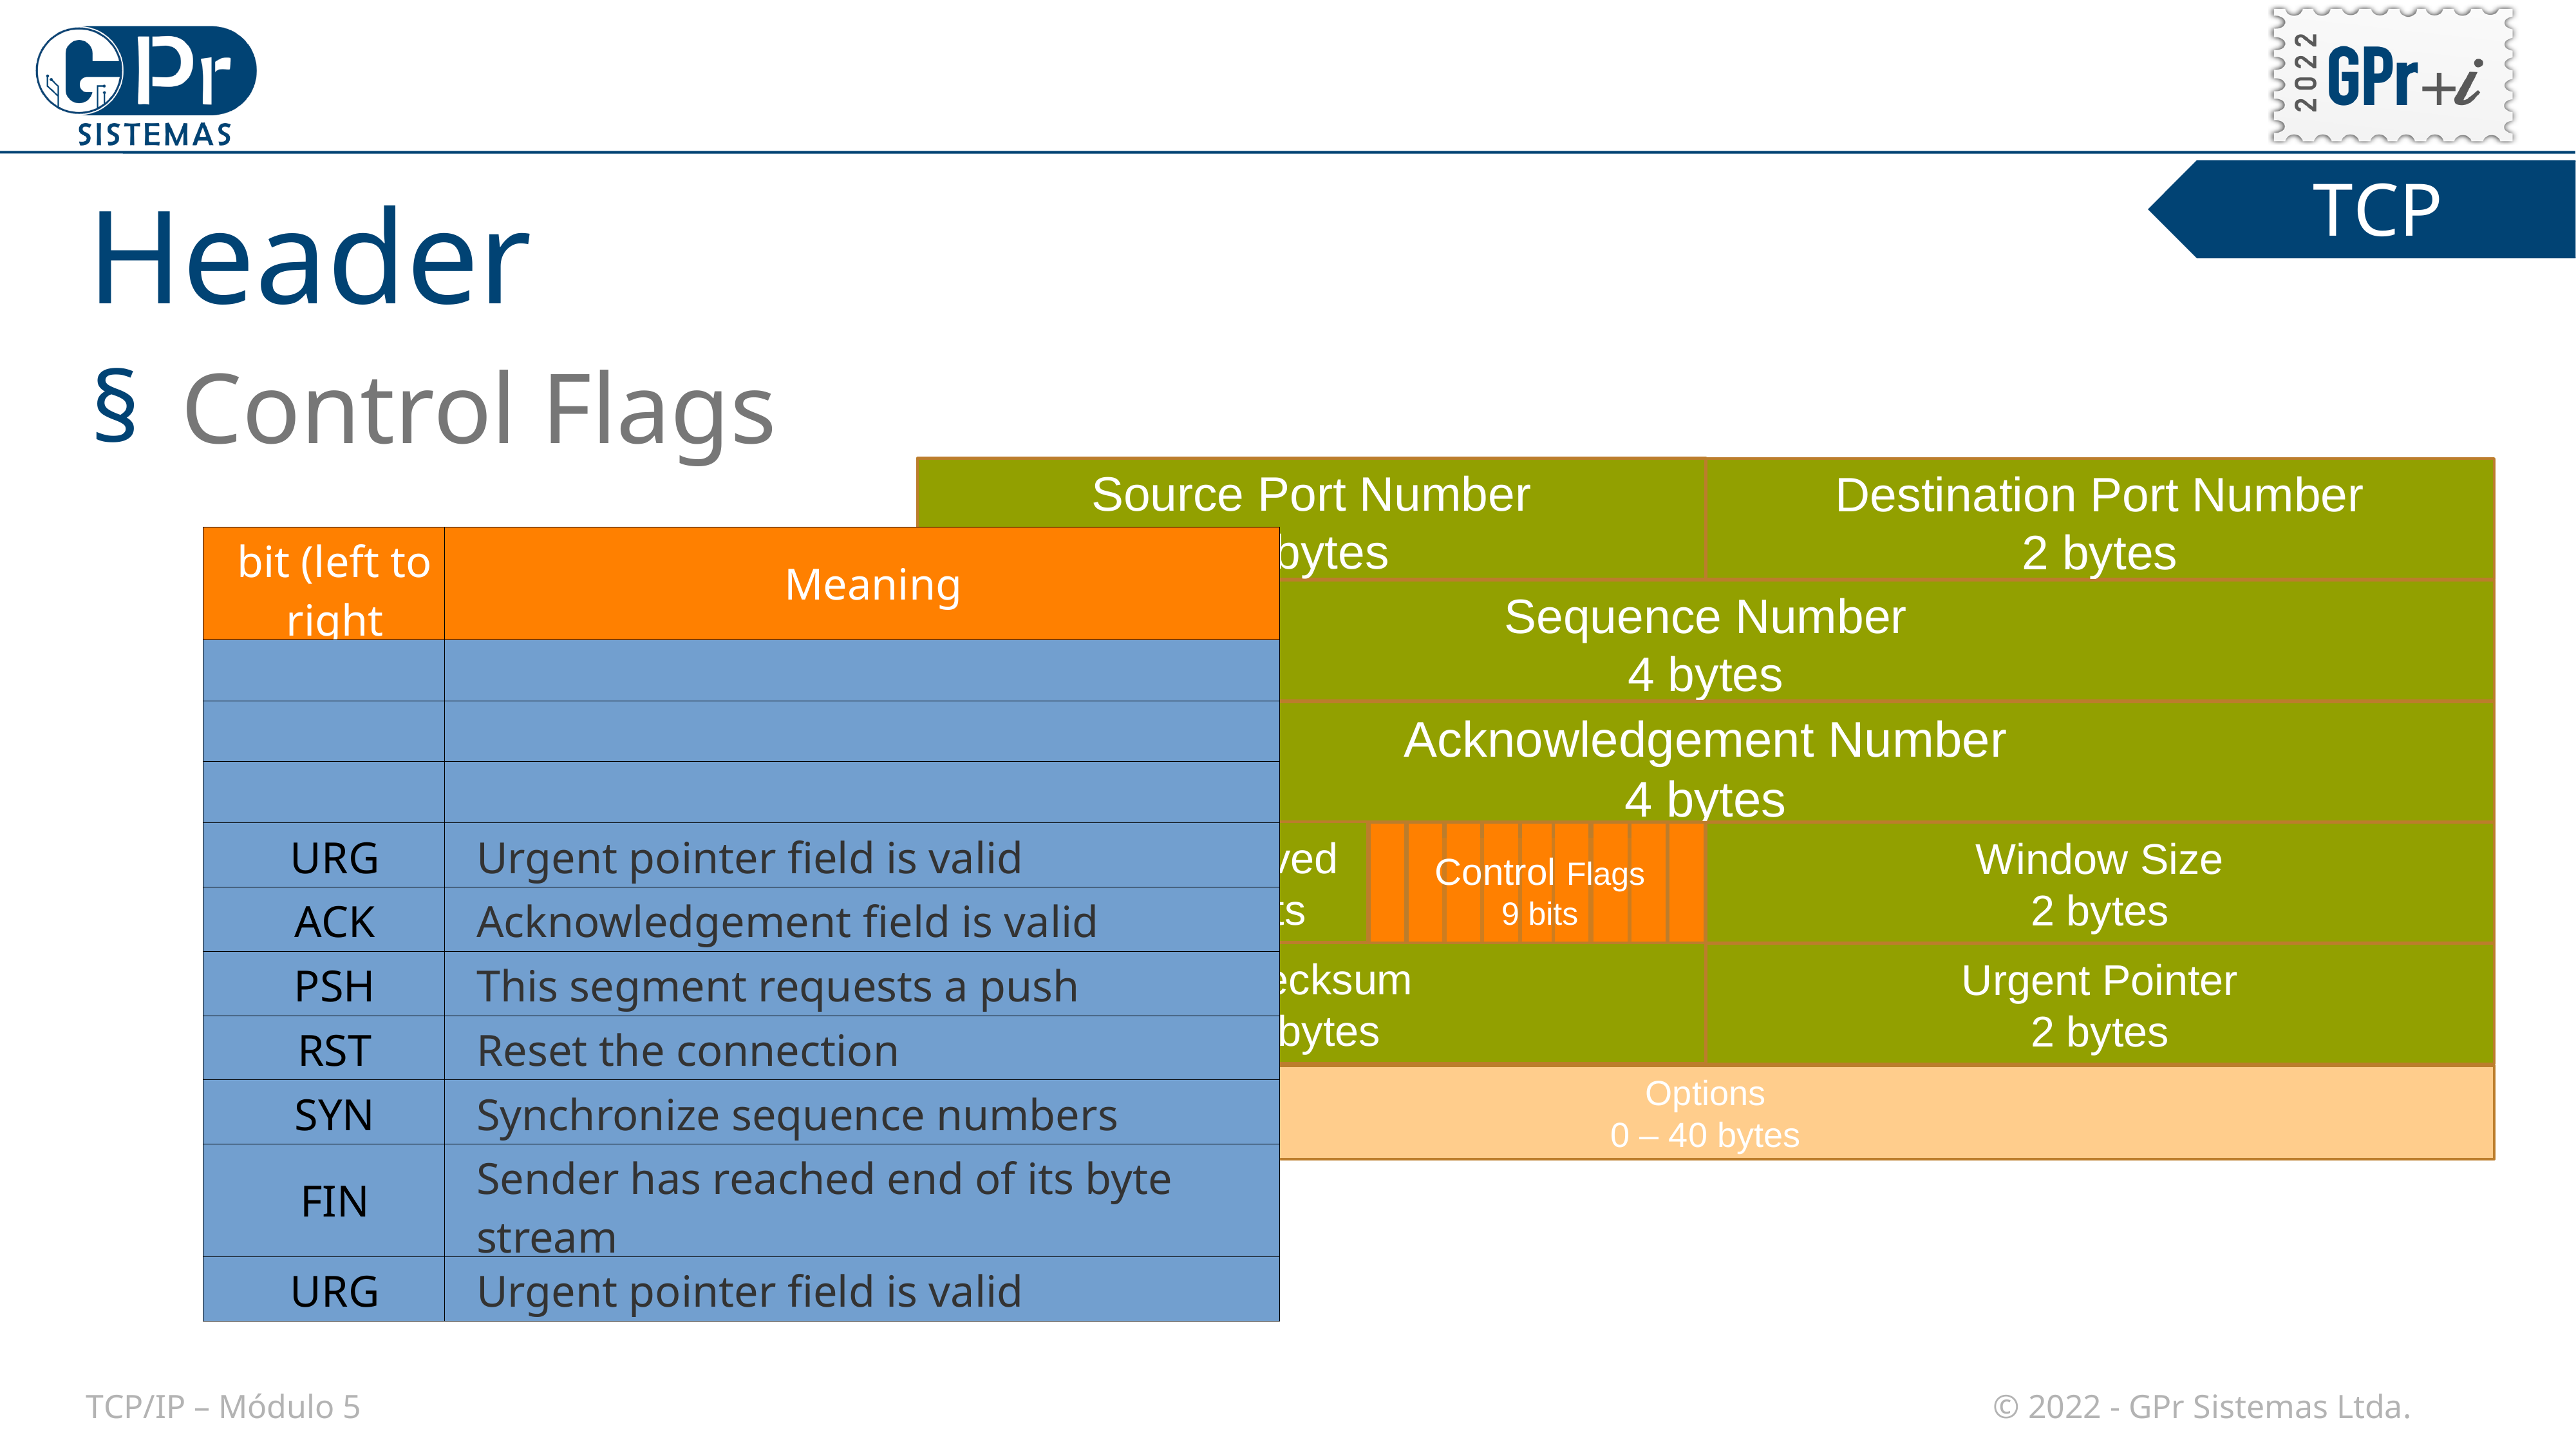

TCP
Header
# Control Flags
Source Port Number
2 bytes
Destination Port Number
2 bytes
| bit (left to right | Meaning |
| --- | --- |
| | |
| | |
| | |
| URG | Urgent pointer field is valid |
| ACK | Acknowledgement field is valid |
| PSH | This segment requests a push |
| RST | Reset the connection |
| SYN | Synchronize sequence numbers |
| FIN | Sender has reached end of its byte stream |
| URG | Urgent pointer field is valid |
Sequence Number
4 bytes
Acknowledgement Number
4 bytes
Data Offset
4 bits
reserved
3 bits
Window Size
2 bytes
Control Flags
9 bits
Checksum
2 bytes
Urgent Pointer
2 bytes
Options
0 – 40 bytes